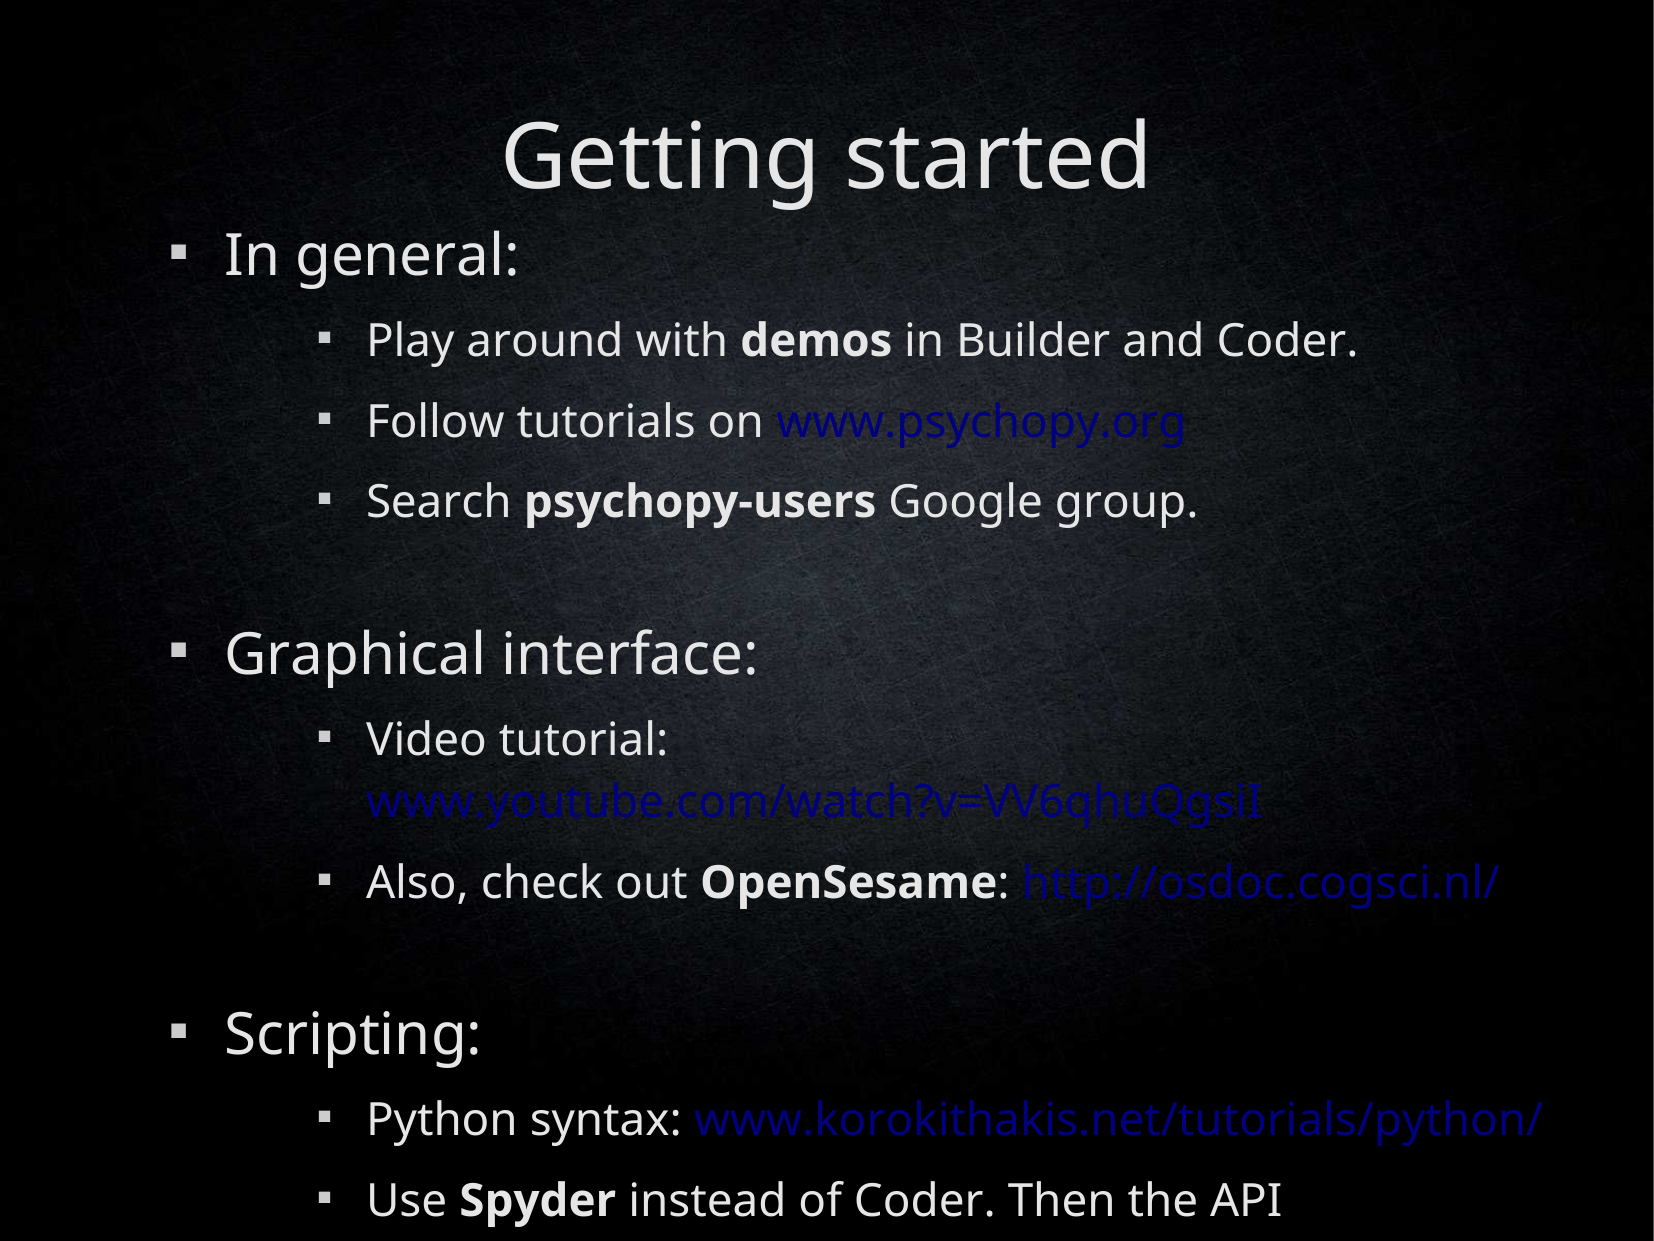

# Getting started
In general:
Play around with demos in Builder and Coder.
Follow tutorials on www.psychopy.org
Search psychopy-users Google group.
Graphical interface:
Video tutorial: www.youtube.com/watch?v=VV6qhuQgsiI
Also, check out OpenSesame: http://osdoc.cogsci.nl/
Scripting:
Python syntax: www.korokithakis.net/tutorials/python/
Use Spyder instead of Coder. Then the API
(www.psychopy.org/api/api.html) will be in-app.
Check out useful code snippets and tips on www.lindeloev.net/?page_id=134